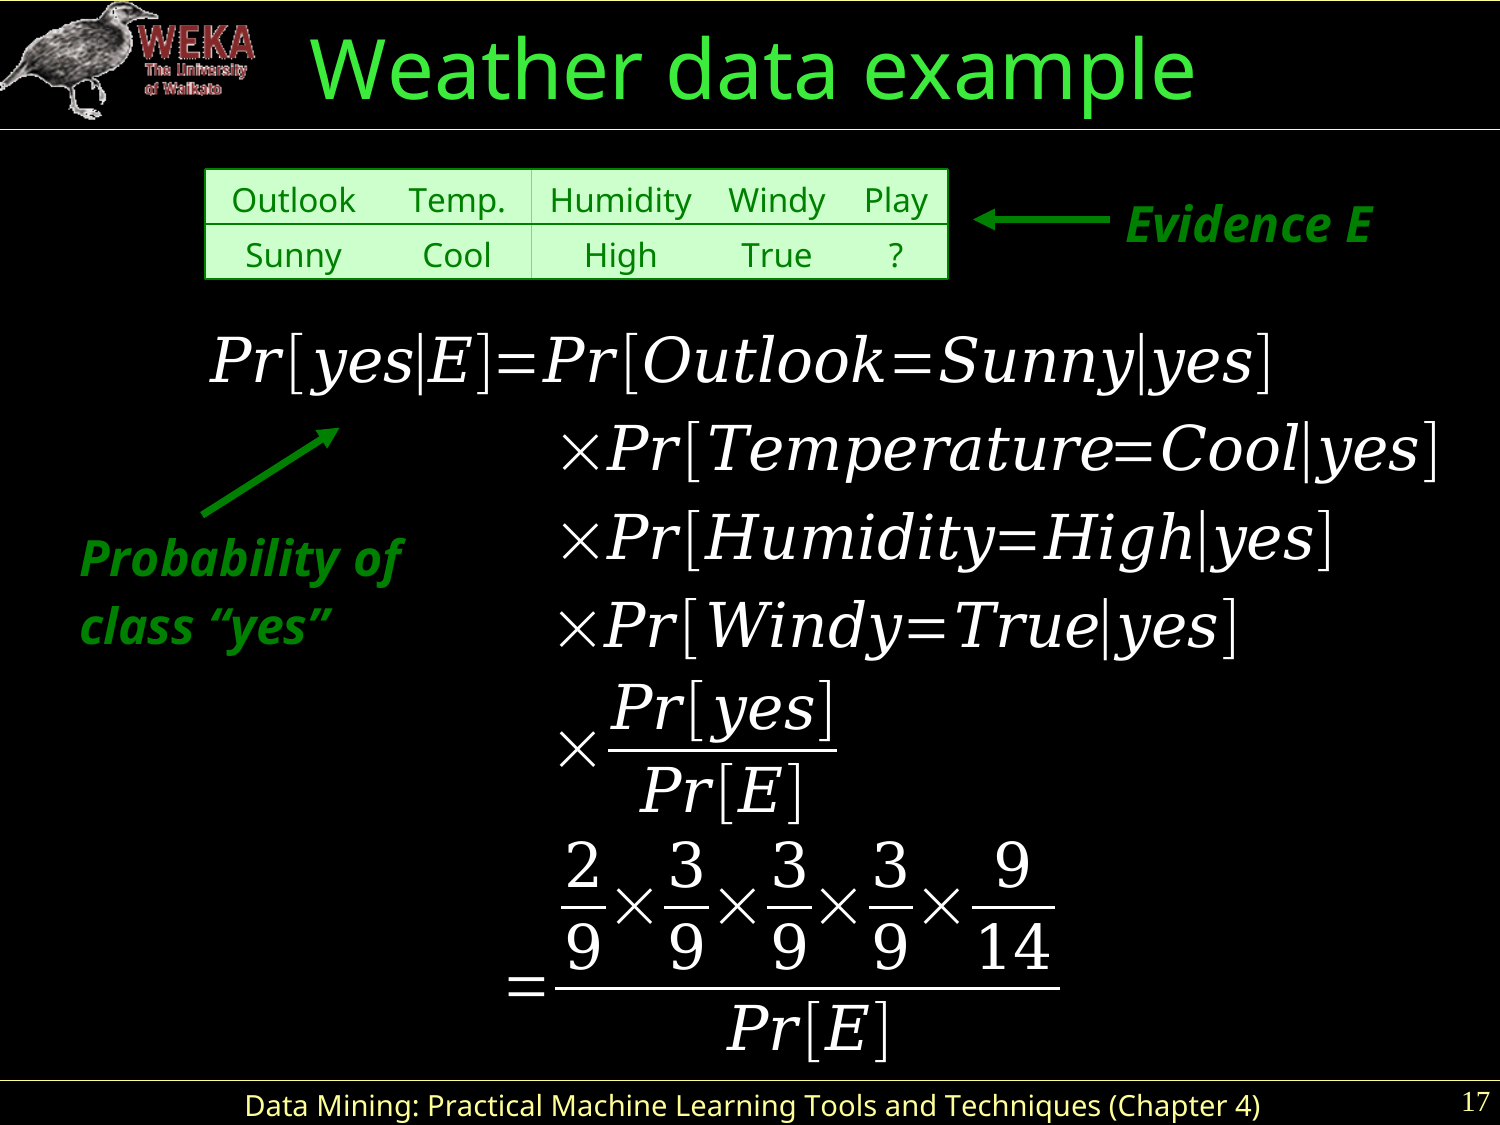

# Weather data example
Outlook
Temp.
Humidity
Windy
Play
Sunny
Cool
High
True
?
Evidence E
Probability of
class “yes”
Data Mining: Practical Machine Learning Tools and Techniques (Chapter 4)
17